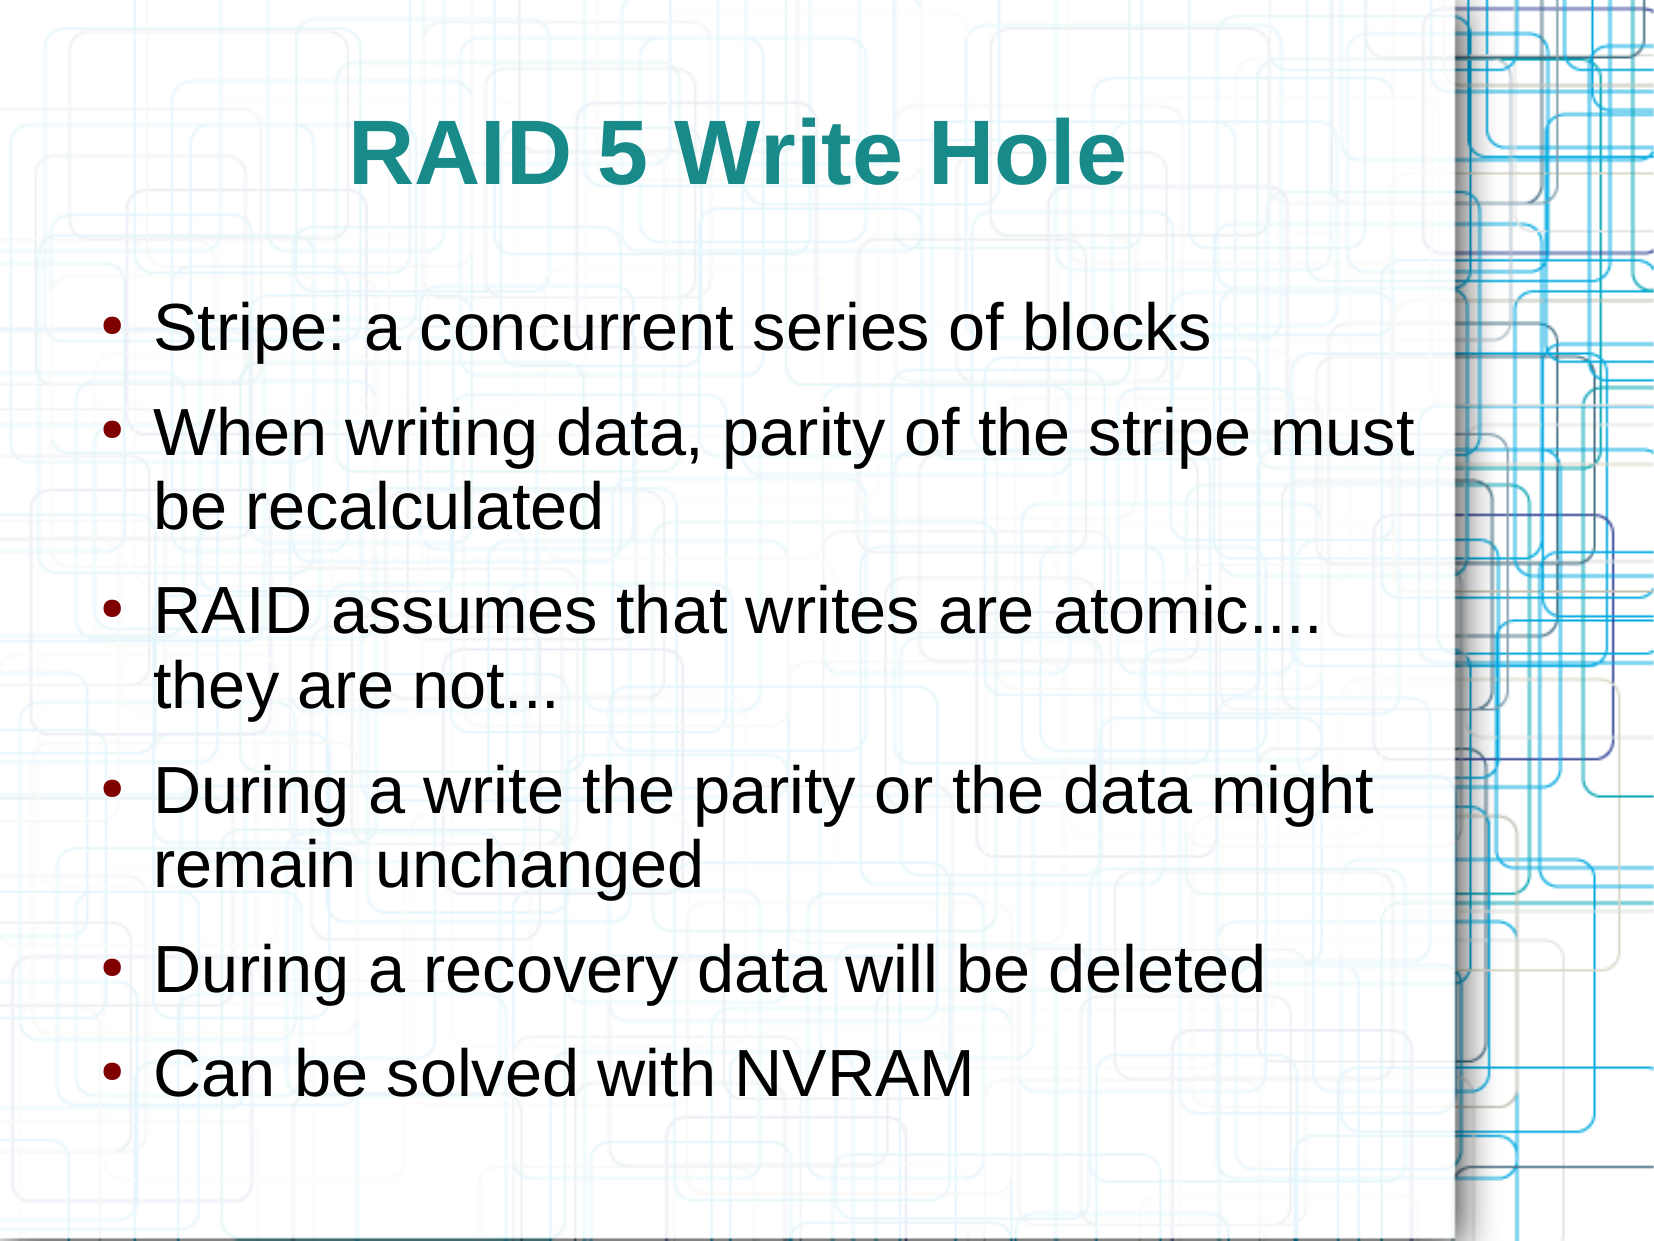

# RAID 5 Write Hole
Stripe: a concurrent series of blocks
When writing data, parity of the stripe must be recalculated
RAID assumes that writes are atomic.... they are not...
During a write the parity or the data might remain unchanged
During a recovery data will be deleted
Can be solved with NVRAM